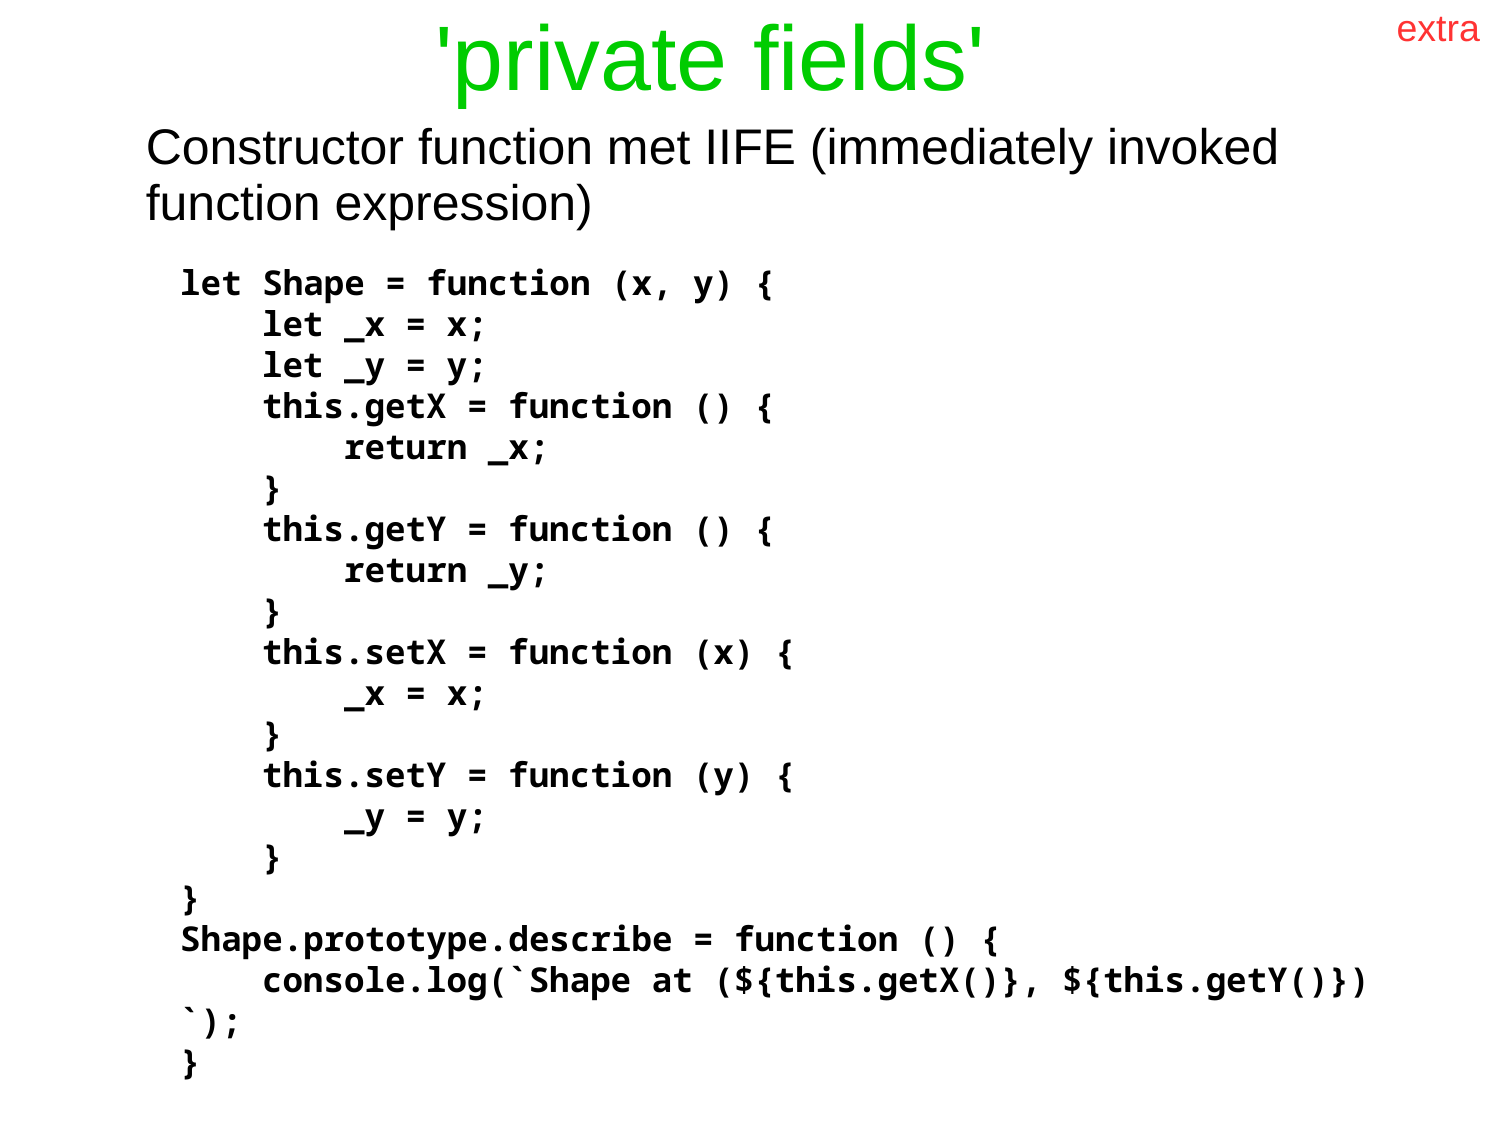

extra
# 'private fields'
Constructor function met IIFE (immediately invoked function expression)
let Shape = function (x, y) {
 let _x = x;
 let _y = y;
 this.getX = function () {
 return _x;
 }
 this.getY = function () {
 return _y;
 }
 this.setX = function (x) {
 _x = x;
 }
 this.setY = function (y) {
 _y = y;
 }
}
Shape.prototype.describe = function () {
 console.log(`Shape at (${this.getX()}, ${this.getY()}) `);
}